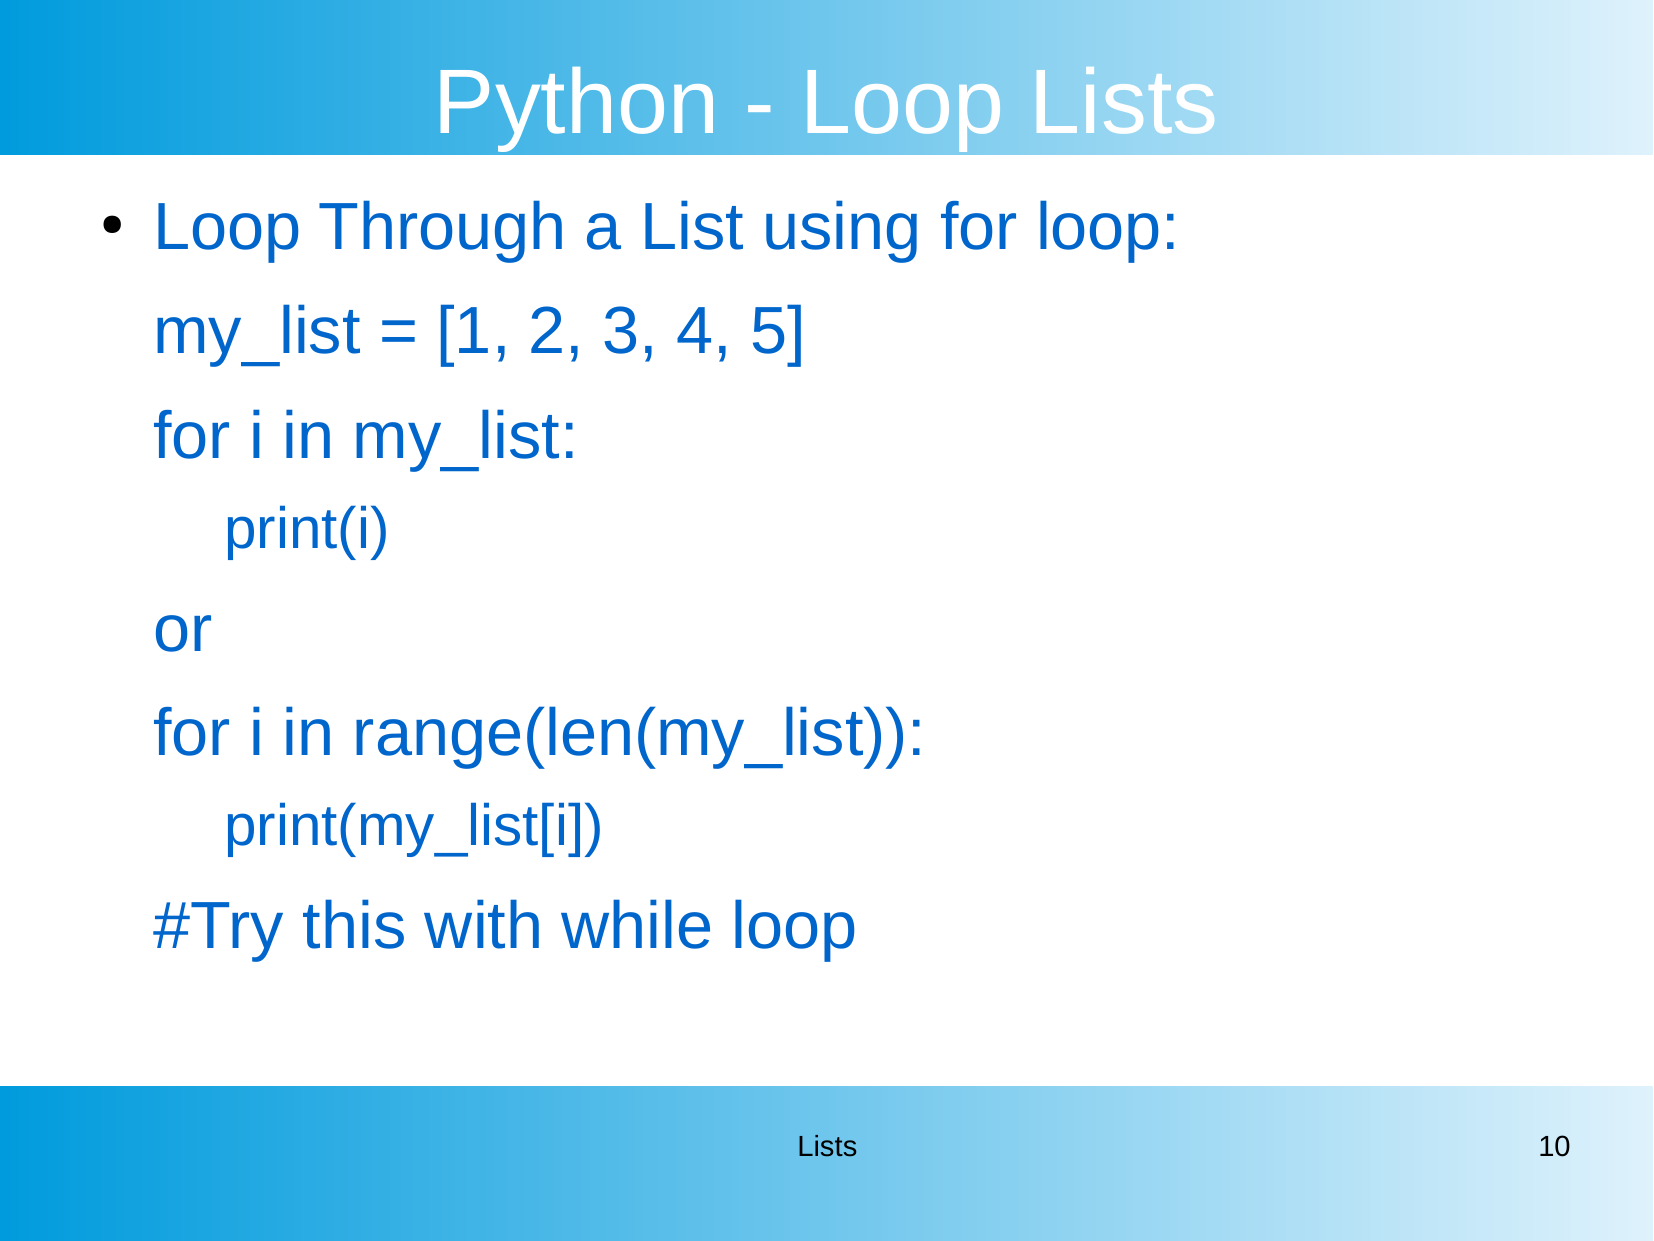

# Python - Loop Lists
Loop Through a List using for loop:
my_list = [1, 2, 3, 4, 5]
for i in my_list:
print(i)
or
for i in range(len(my_list)):
print(my_list[i])
#Try this with while loop
Lists
10